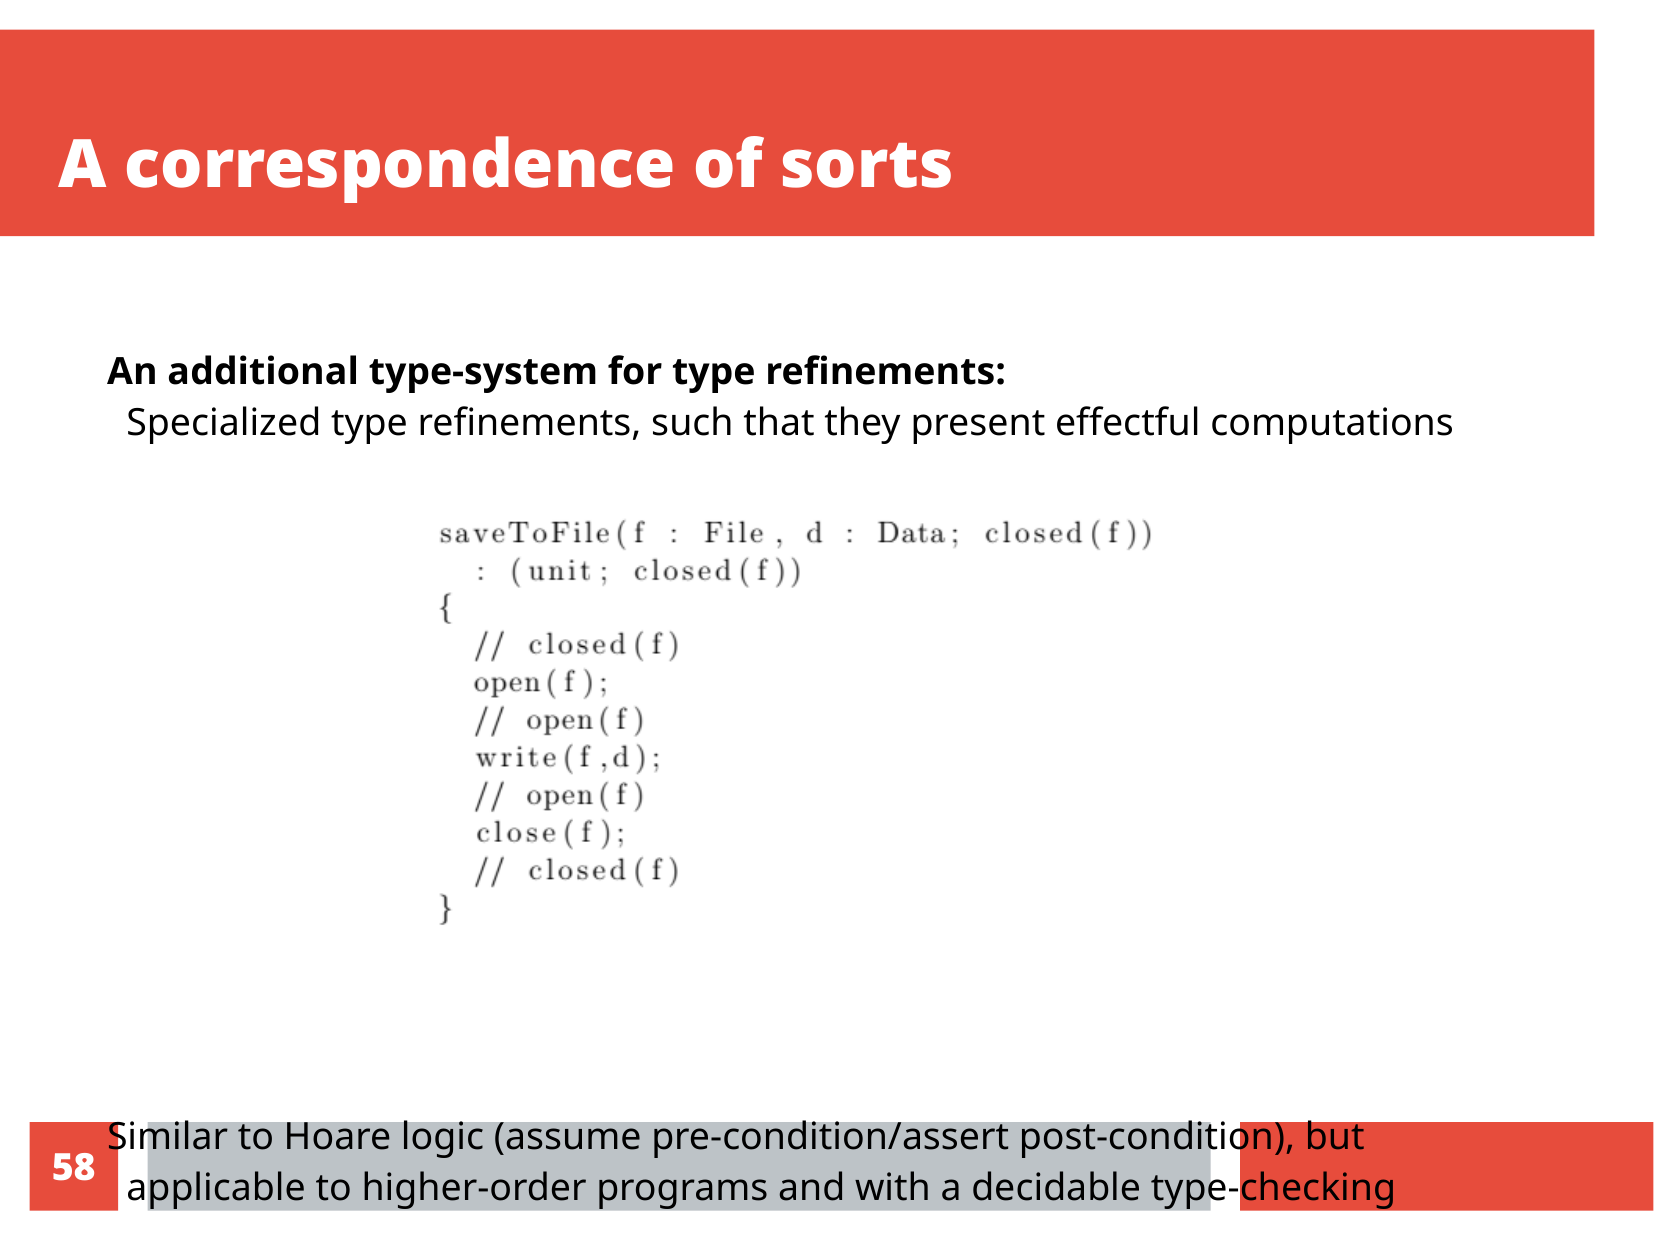

# A correspondence of sorts
An additional type-system for type refinements:
 Specialized type refinements, such that they present effectful computations
Similar to Hoare logic (assume pre-condition/assert post-condition), but
 applicable to higher-order programs and with a decidable type-checking
58